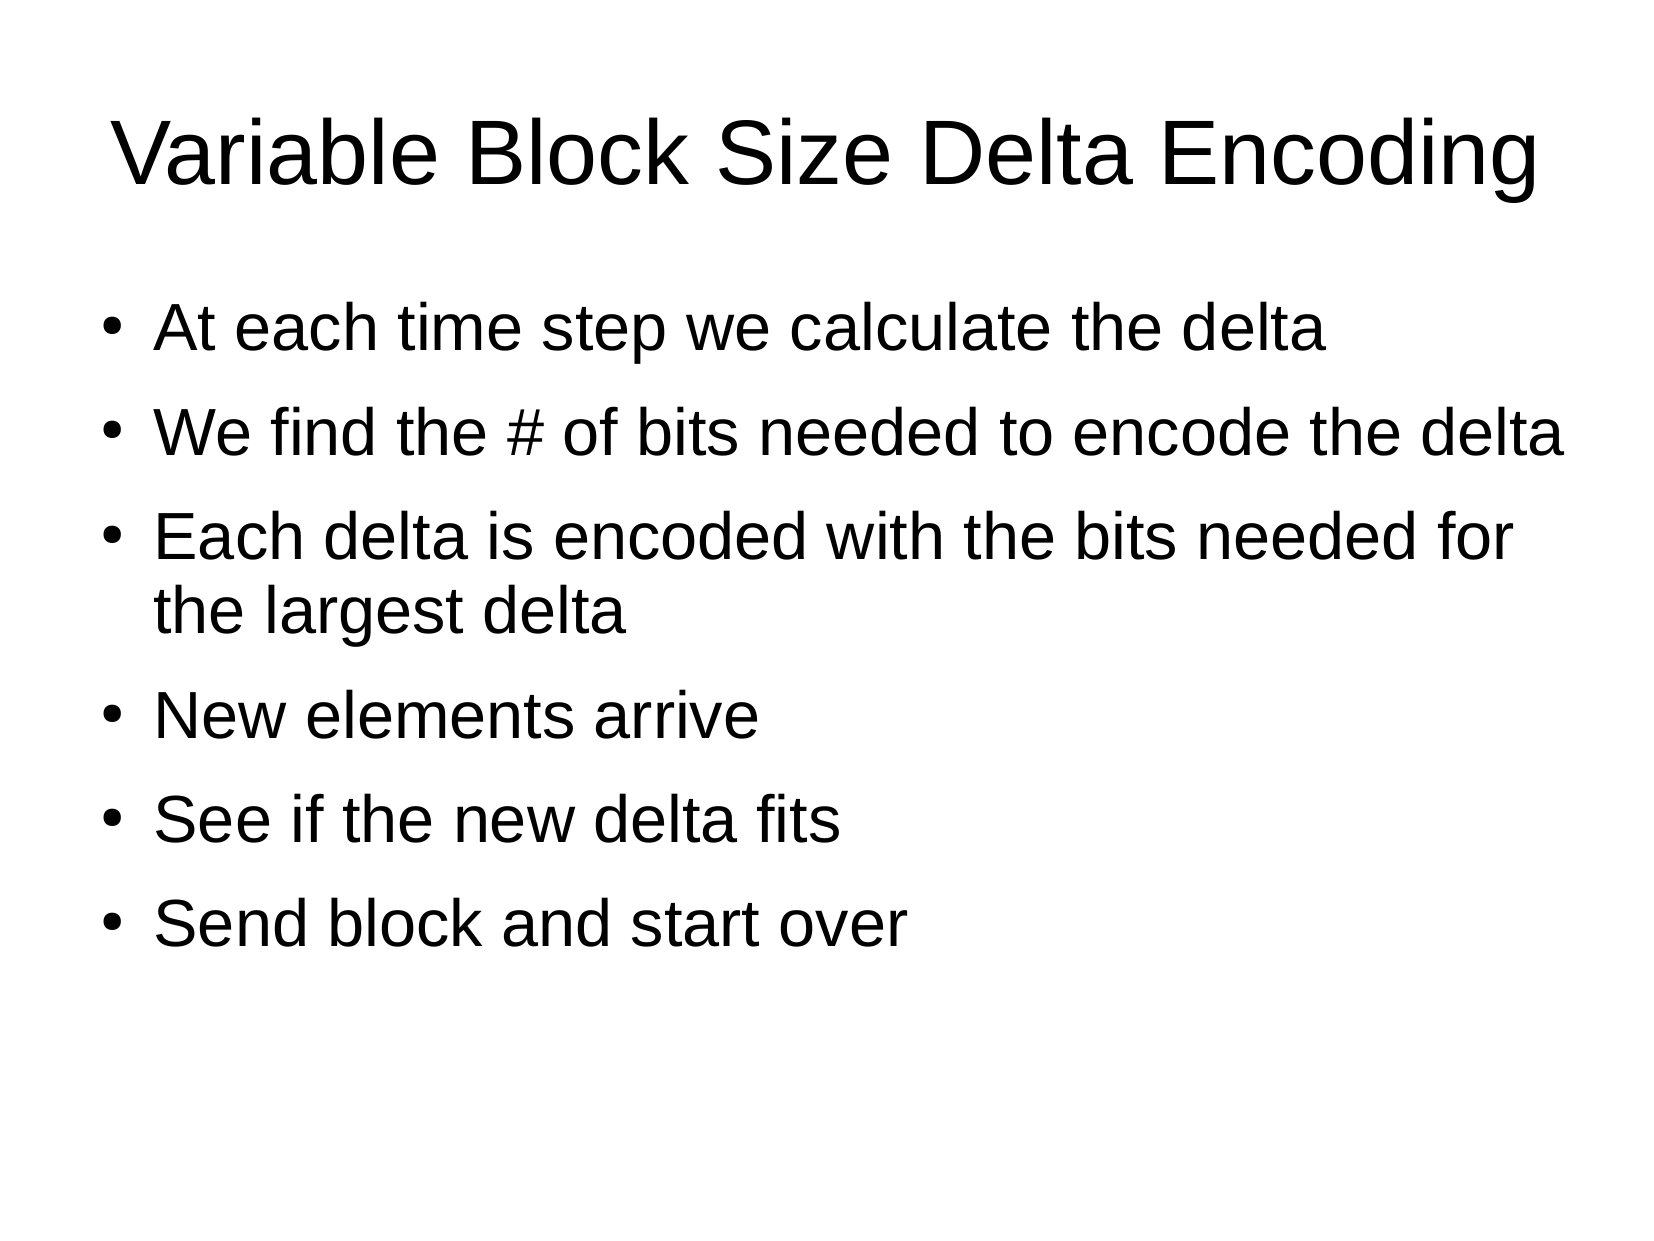

# Variable Block Size Delta Encoding
At each time step we calculate the delta
We find the # of bits needed to encode the delta
Each delta is encoded with the bits needed for the largest delta
New elements arrive
See if the new delta fits
Send block and start over